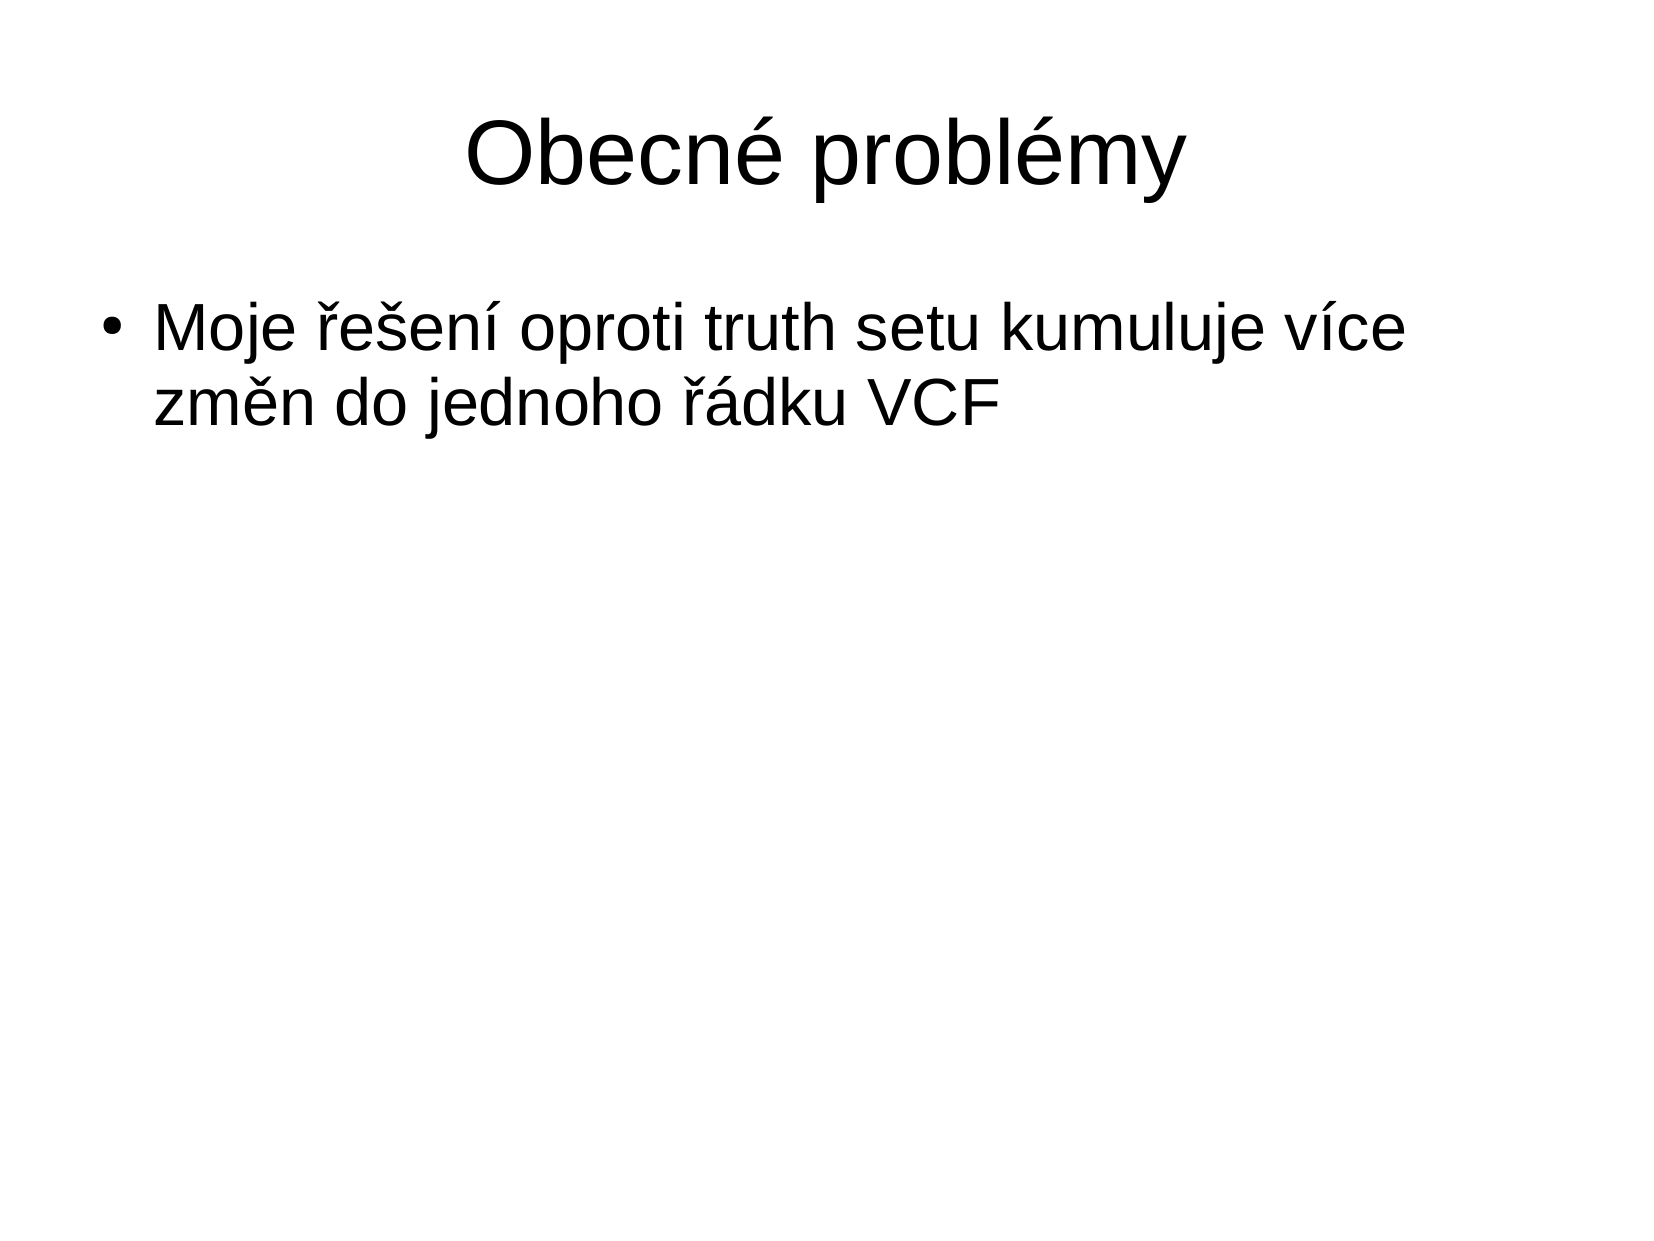

# Obecné problémy
Moje řešení oproti truth setu kumuluje více změn do jednoho řádku VCF